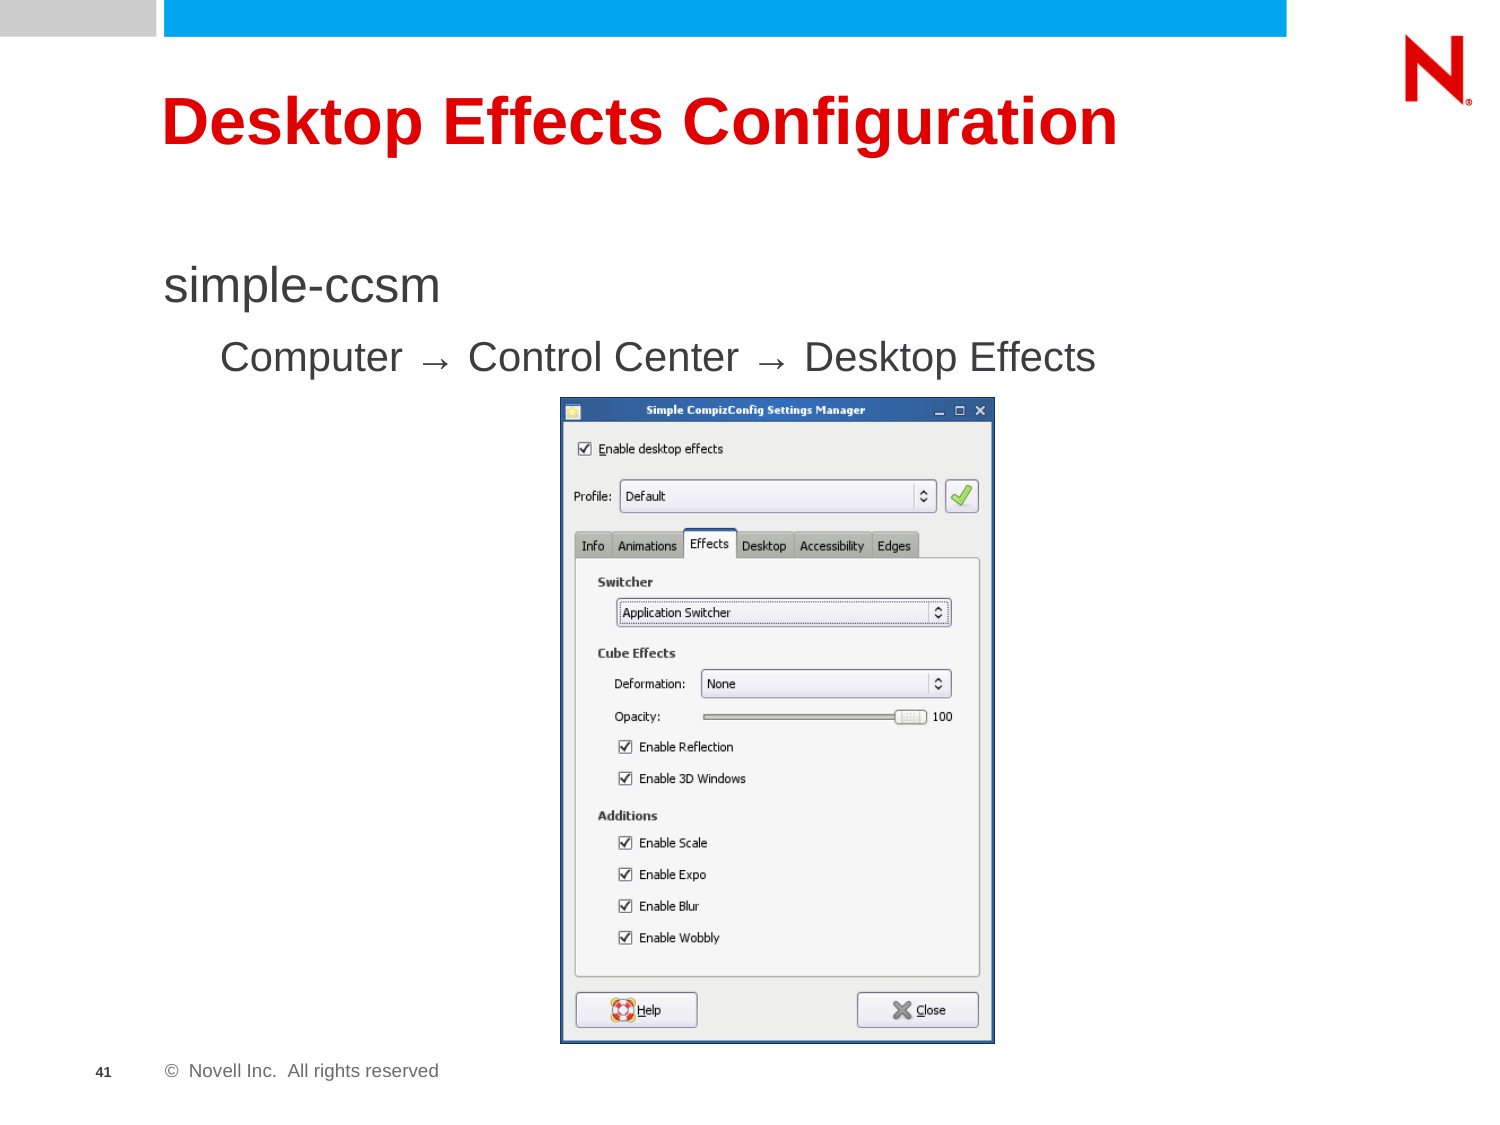

# Desktop Effects Configuration
simple-ccsm
Computer → Control Center → Desktop Effects